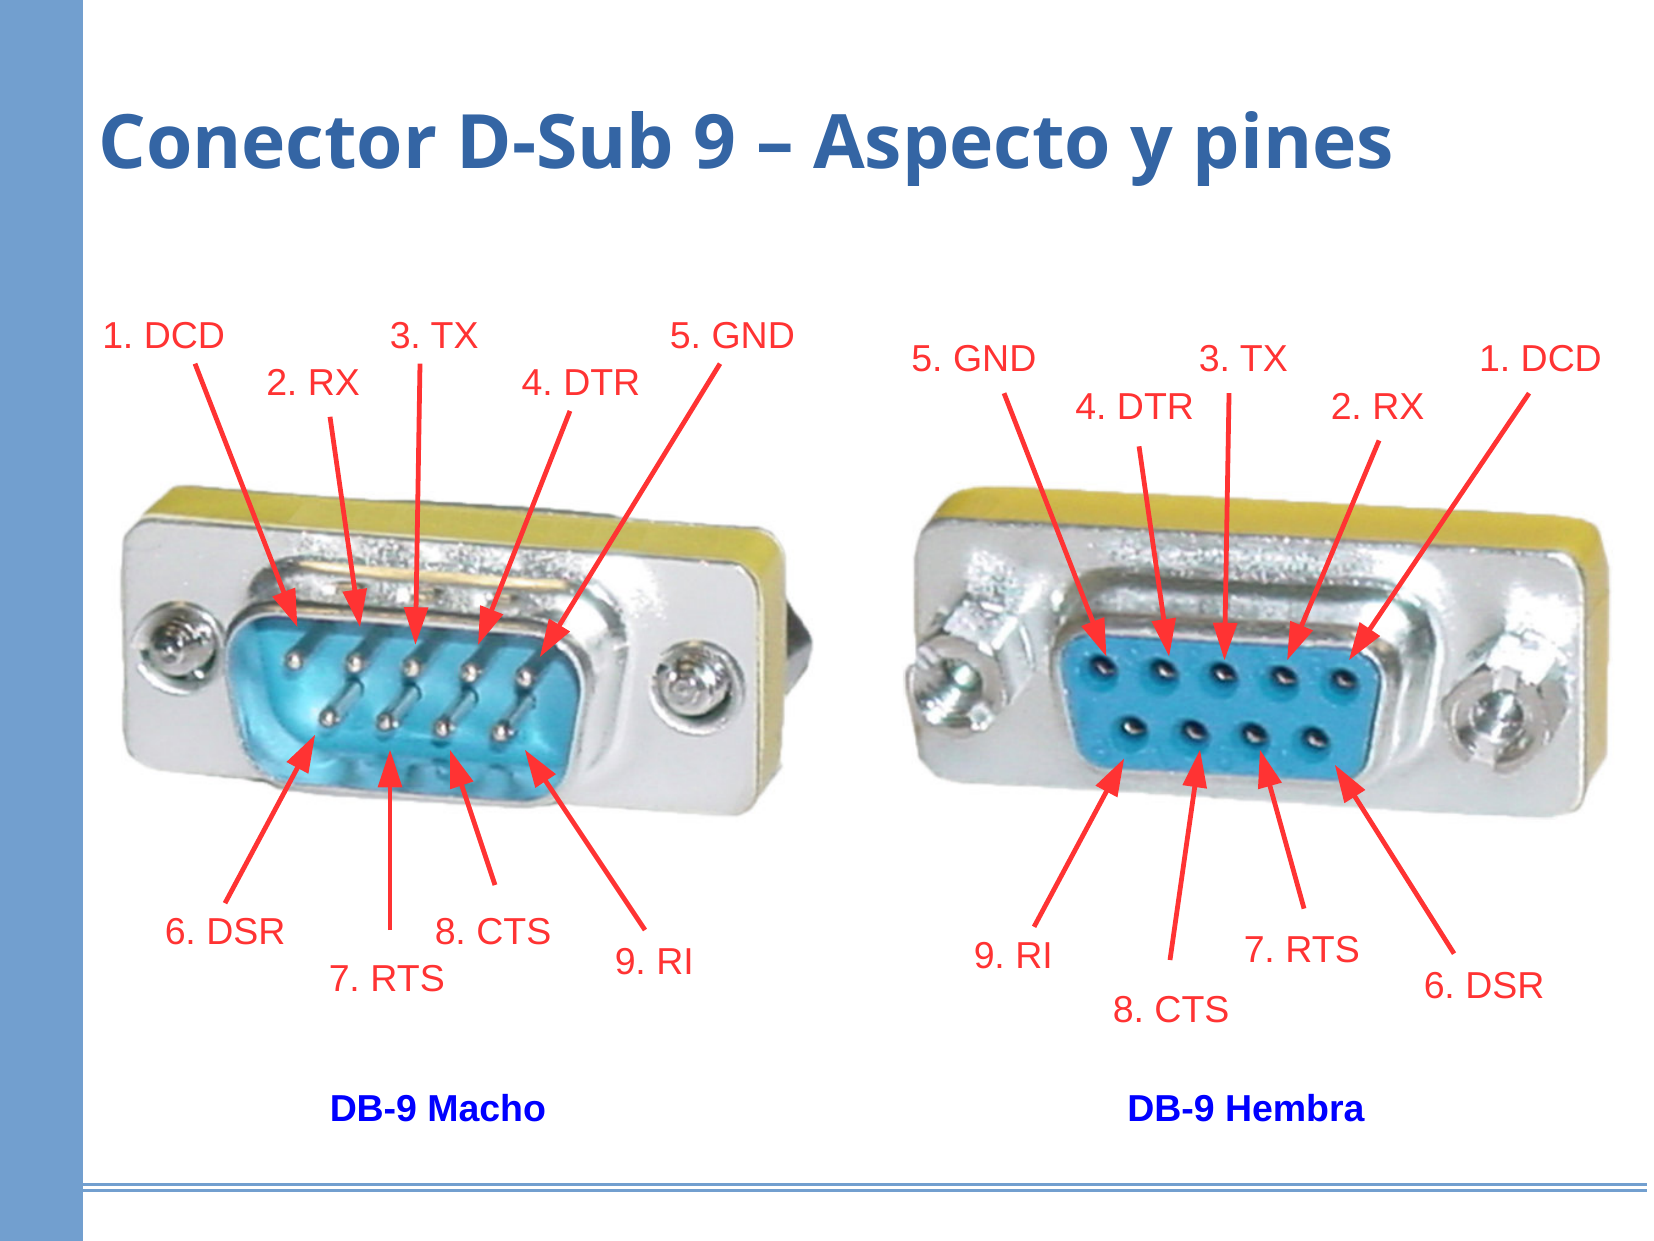

Conector D-Sub 9 – Aspecto y pines
1. DCD
3. TX
5. GND
5. GND
3. TX
1. DCD
2. RX
4. DTR
4. DTR
2. RX
6. DSR
8. CTS
7. RTS
9. RI
9. RI
7. RTS
6. DSR
8. CTS
DB-9 Macho
DB-9 Hembra